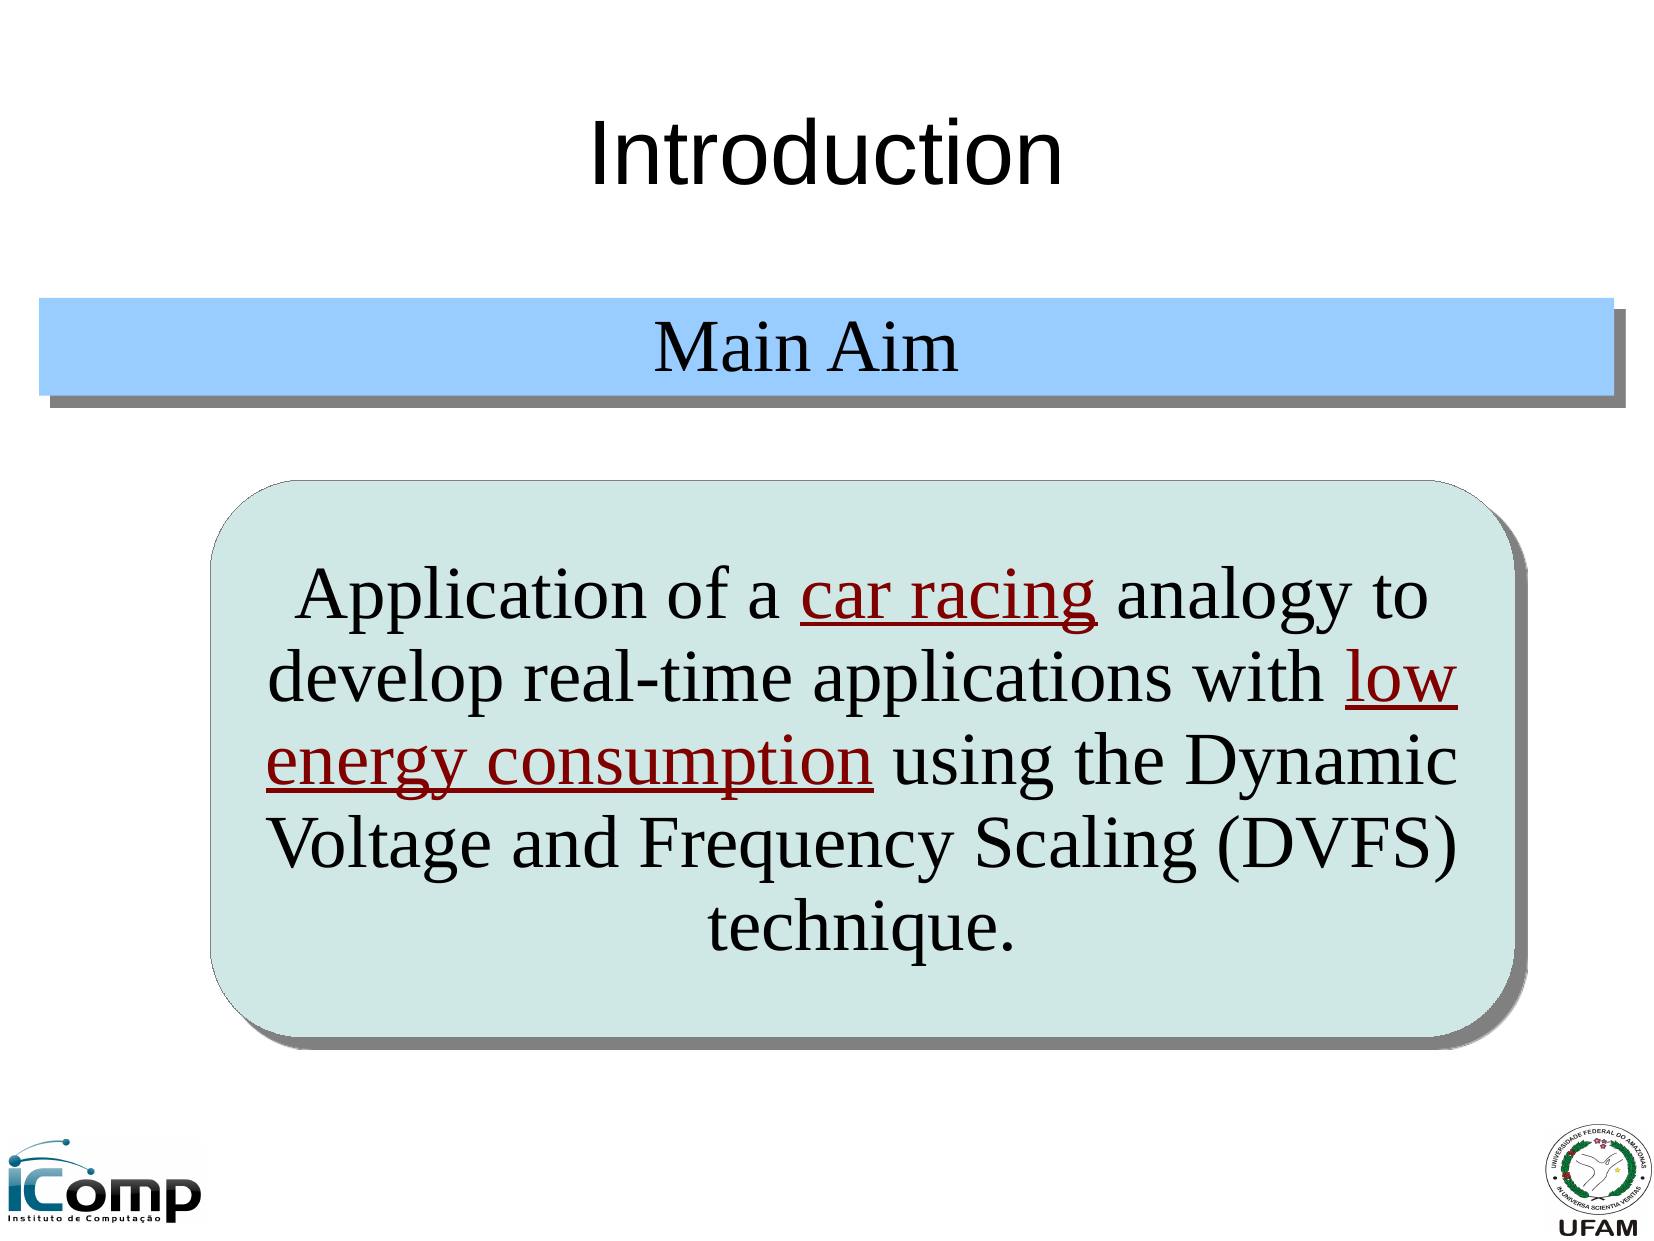

# Introduction
 Main Aim
Application of a car racing analogy to develop real-time applications with low energy consumption using the Dynamic Voltage and Frequency Scaling (DVFS) technique.